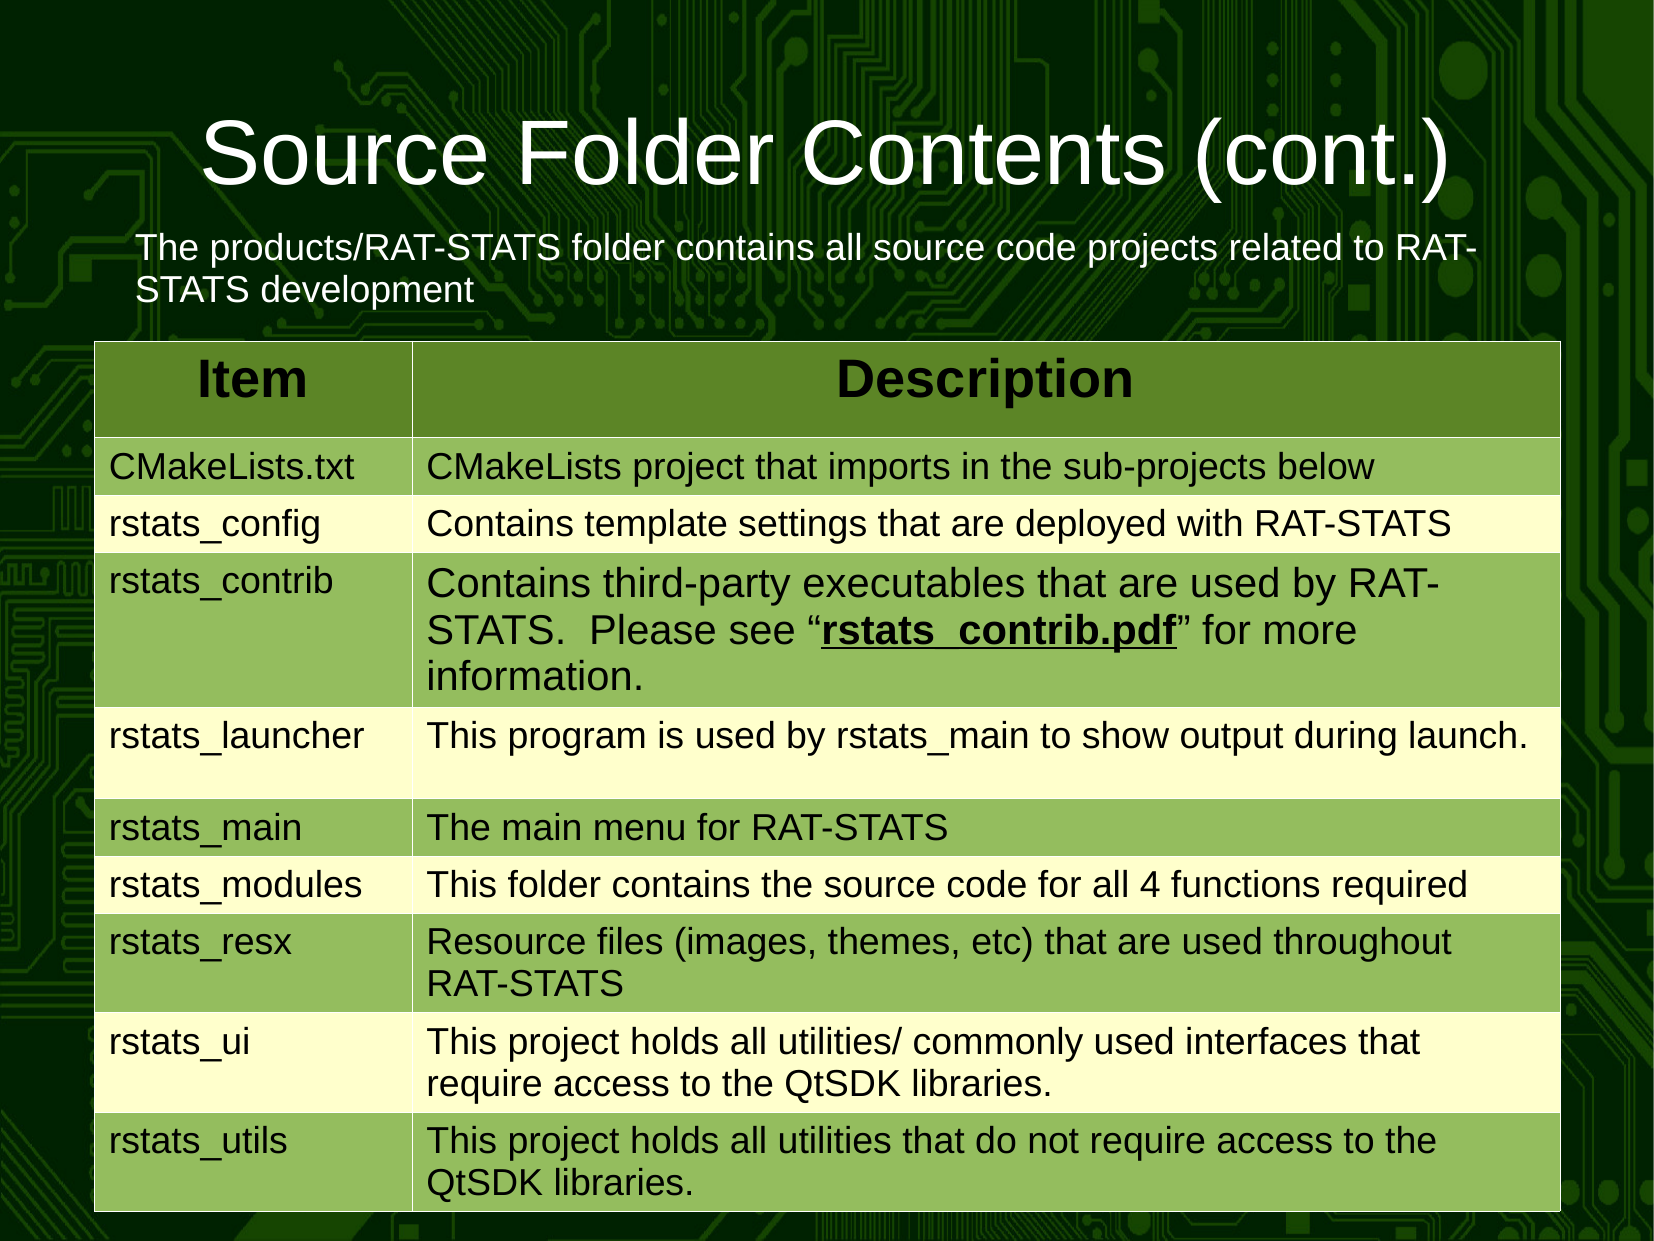

# Source Folder Contents (cont.)
The products/RAT-STATS folder contains all source code projects related to RAT-STATS development
| Item | Description |
| --- | --- |
| CMakeLists.txt | CMakeLists project that imports in the sub-projects below |
| rstats\_config | Contains template settings that are deployed with RAT-STATS |
| rstats\_contrib | Contains third-party executables that are used by RAT-STATS. Please see “rstats\_contrib.pdf” for more information. |
| rstats\_launcher | This program is used by rstats\_main to show output during launch. |
| rstats\_main | The main menu for RAT-STATS |
| rstats\_modules | This folder contains the source code for all 4 functions required |
| rstats\_resx | Resource files (images, themes, etc) that are used throughout RAT-STATS |
| rstats\_ui | This project holds all utilities/ commonly used interfaces that require access to the QtSDK libraries. |
| rstats\_utils | This project holds all utilities that do not require access to the QtSDK libraries. |